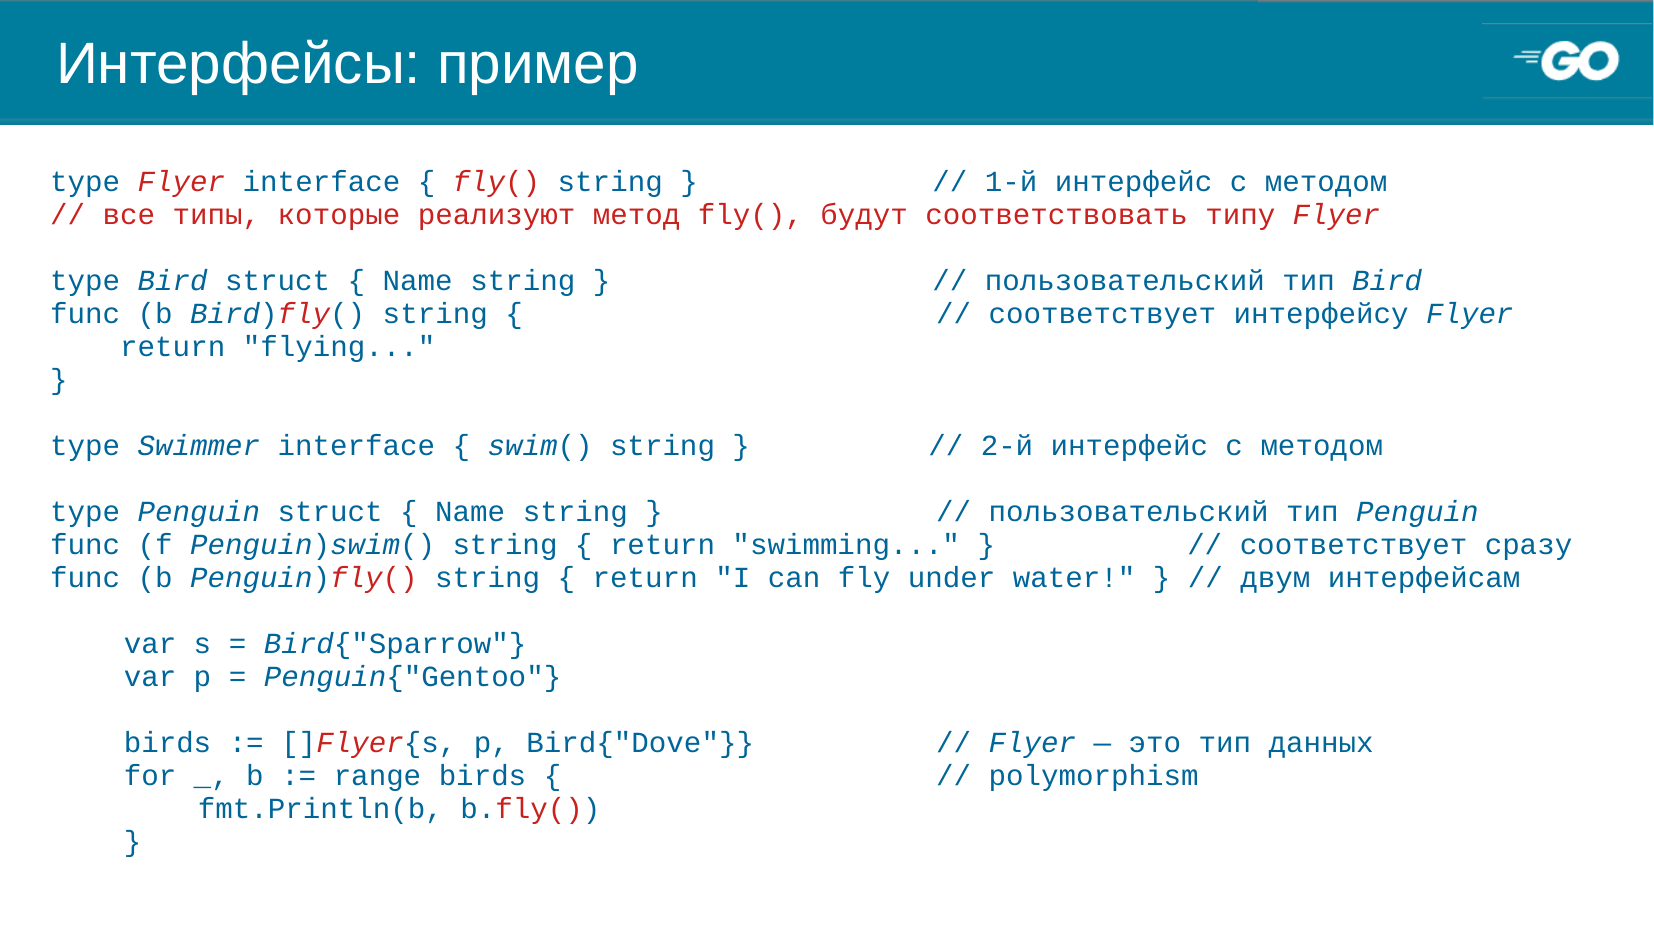

Интерфейсы: пример
type Flyer interface { fly() string }			 // 1-й интерфейс с методом
// все типы, которые реализуют метод fly(), будут соответствовать типу Flyer
type Bird struct { Name string }				 // пользовательский тип Bird
func (b Bird)fly() string {						// соответствует интерфейсу Flyer
 return "flying..."
}
type Swimmer interface { swim() string }	 // 2-й интерфейс с методом
type Penguin struct { Name string }				// пользовательский тип Penguin
func (f Penguin)swim() string { return "swimming..." } // соответствует сразу
func (b Penguin)fly() string { return "I can fly under water!" } // двум интерфейсам
	var s = Bird{"Sparrow"}
	var p = Penguin{"Gentoo"}
	birds := []Flyer{s, p, Bird{"Dove"}}			// Flyer — это тип данных
	for _, b := range birds {						// polymorphism
 		fmt.Println(b, b.fly())
	}